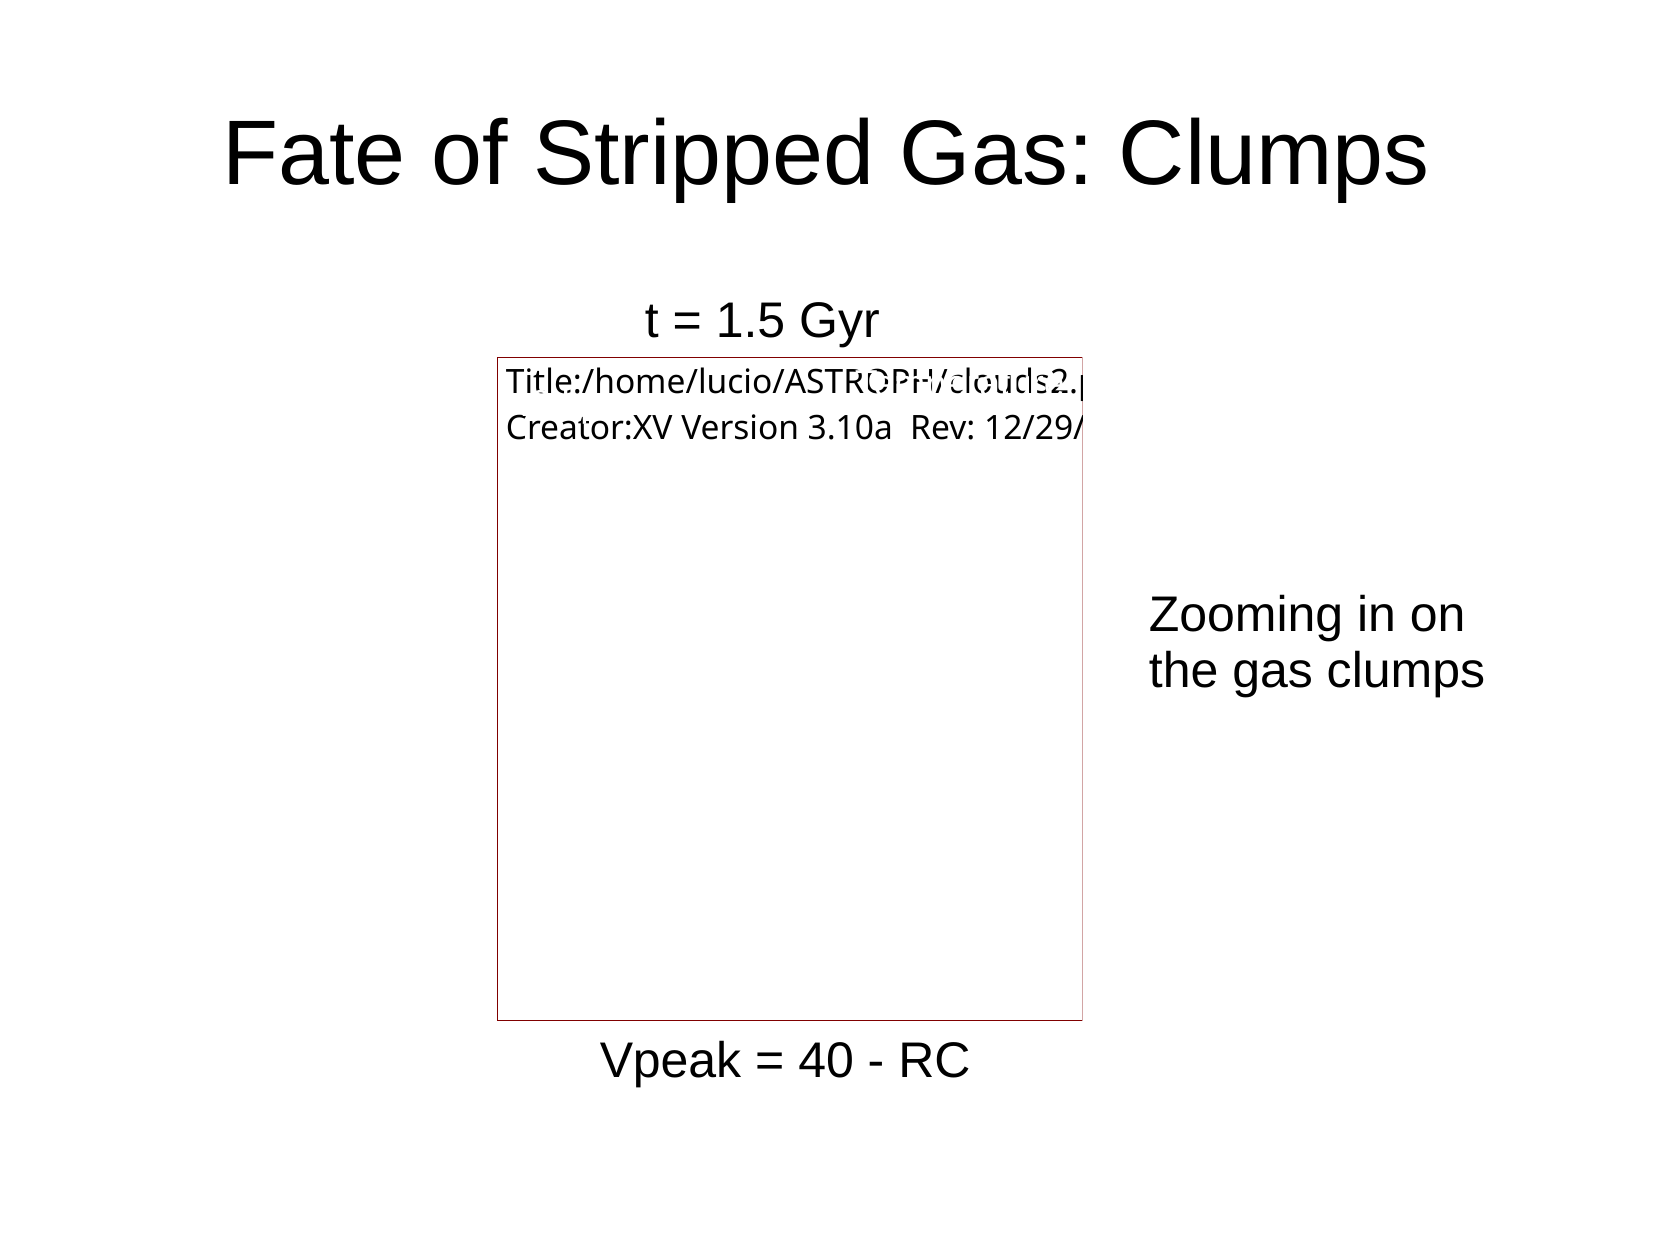

# Fate of Stripped Gas: Clumps
t = 1.5 Gyr
Temperature
40 kpc
Zooming in on
the gas clumps
Vpeak = 40 - RC